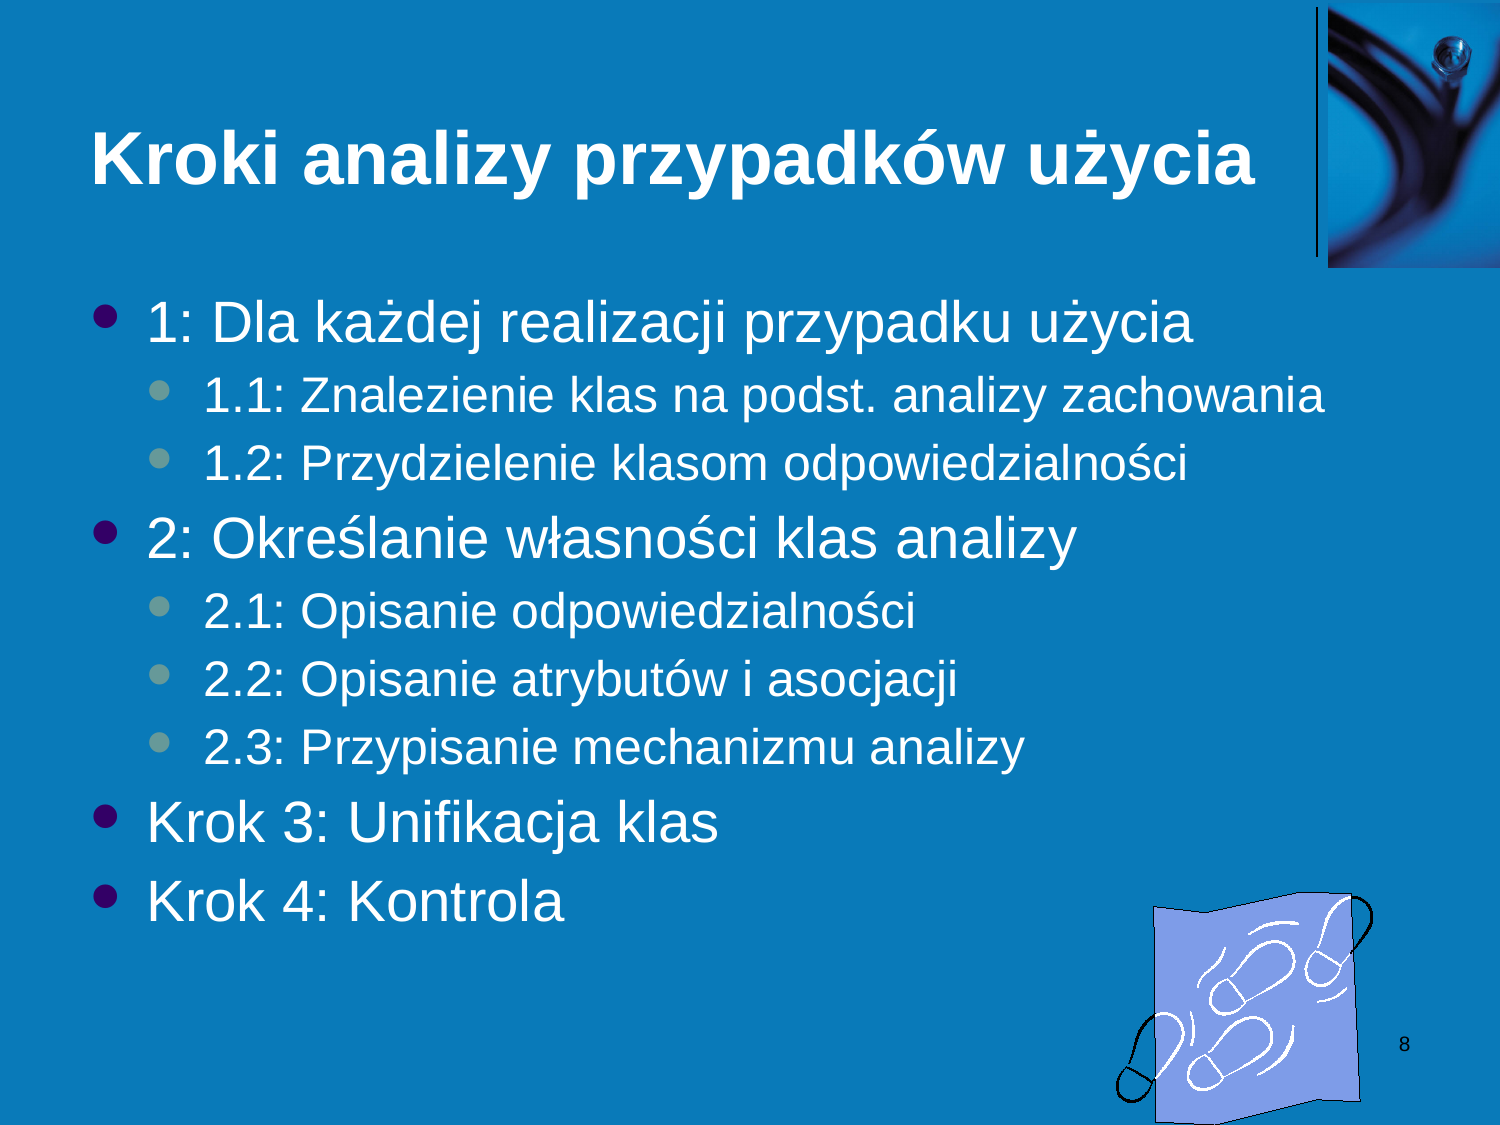

# Kroki analizy przypadków użycia
1: Dla każdej realizacji przypadku użycia
1.1: Znalezienie klas na podst. analizy zachowania
1.2: Przydzielenie klasom odpowiedzialności
2: Określanie własności klas analizy
2.1: Opisanie odpowiedzialności
2.2: Opisanie atrybutów i asocjacji
2.3: Przypisanie mechanizmu analizy
Krok 3: Unifikacja klas
Krok 4: Kontrola
8